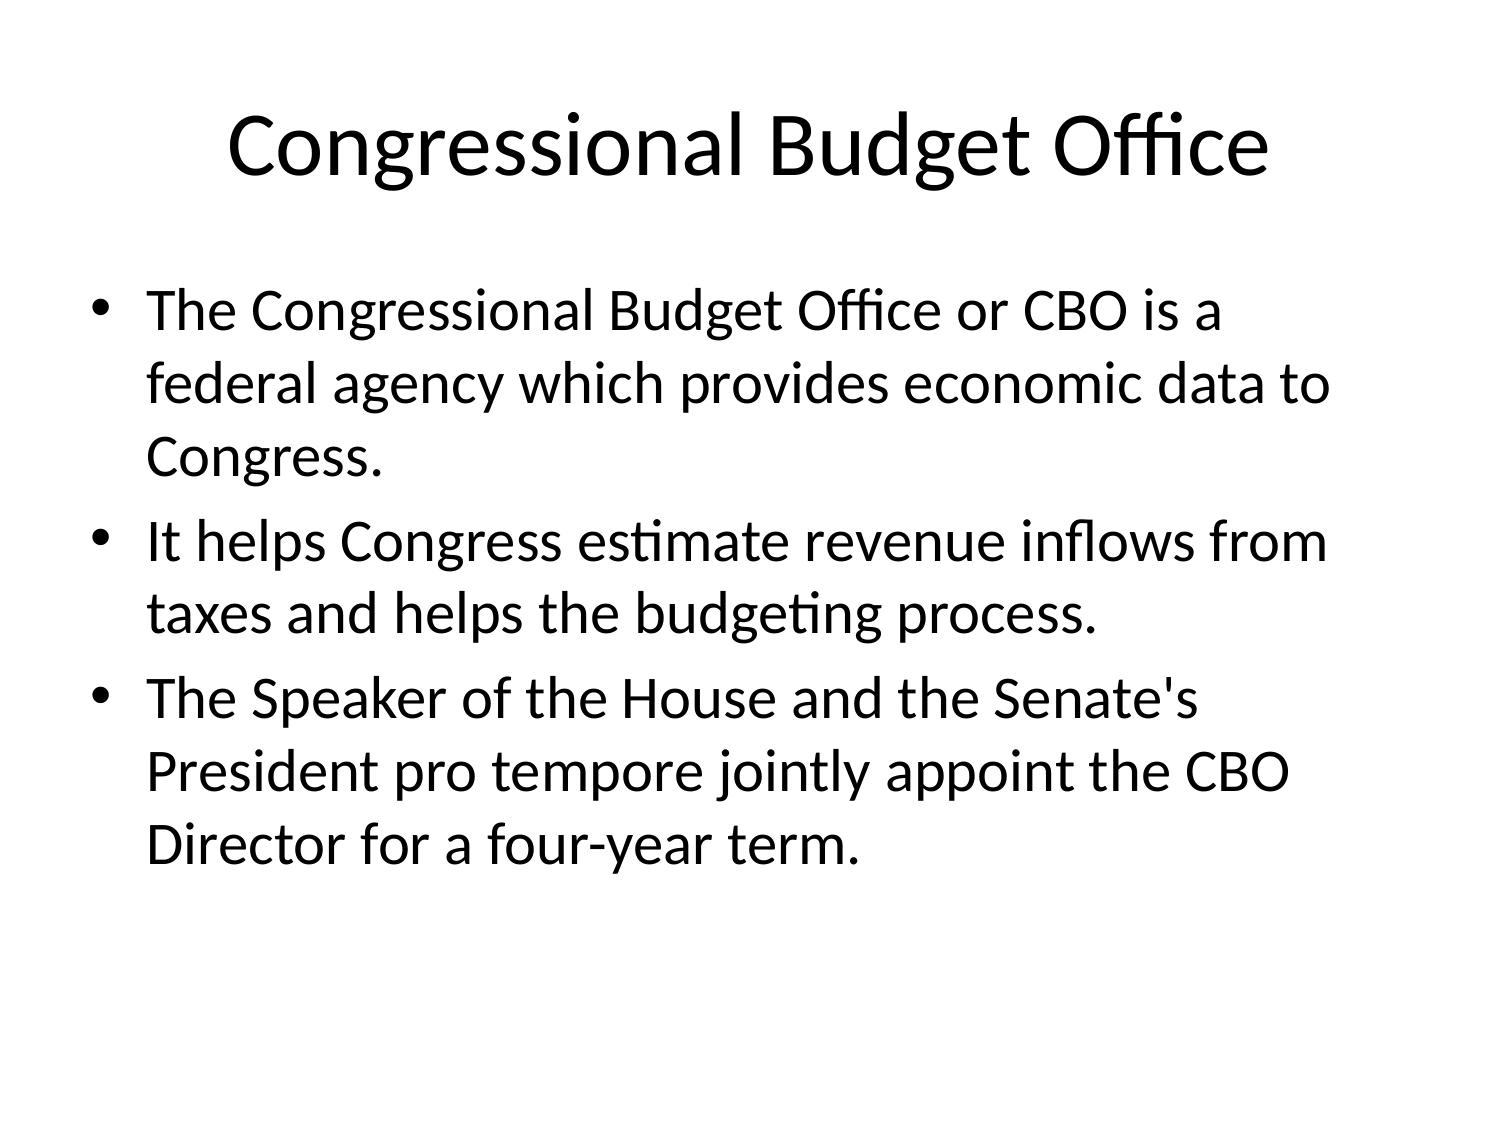

# Congressional Budget Office
The Congressional Budget Office or CBO is a federal agency which provides economic data to Congress.
It helps Congress estimate revenue inflows from taxes and helps the budgeting process.
The Speaker of the House and the Senate's President pro tempore jointly appoint the CBO Director for a four-year term.